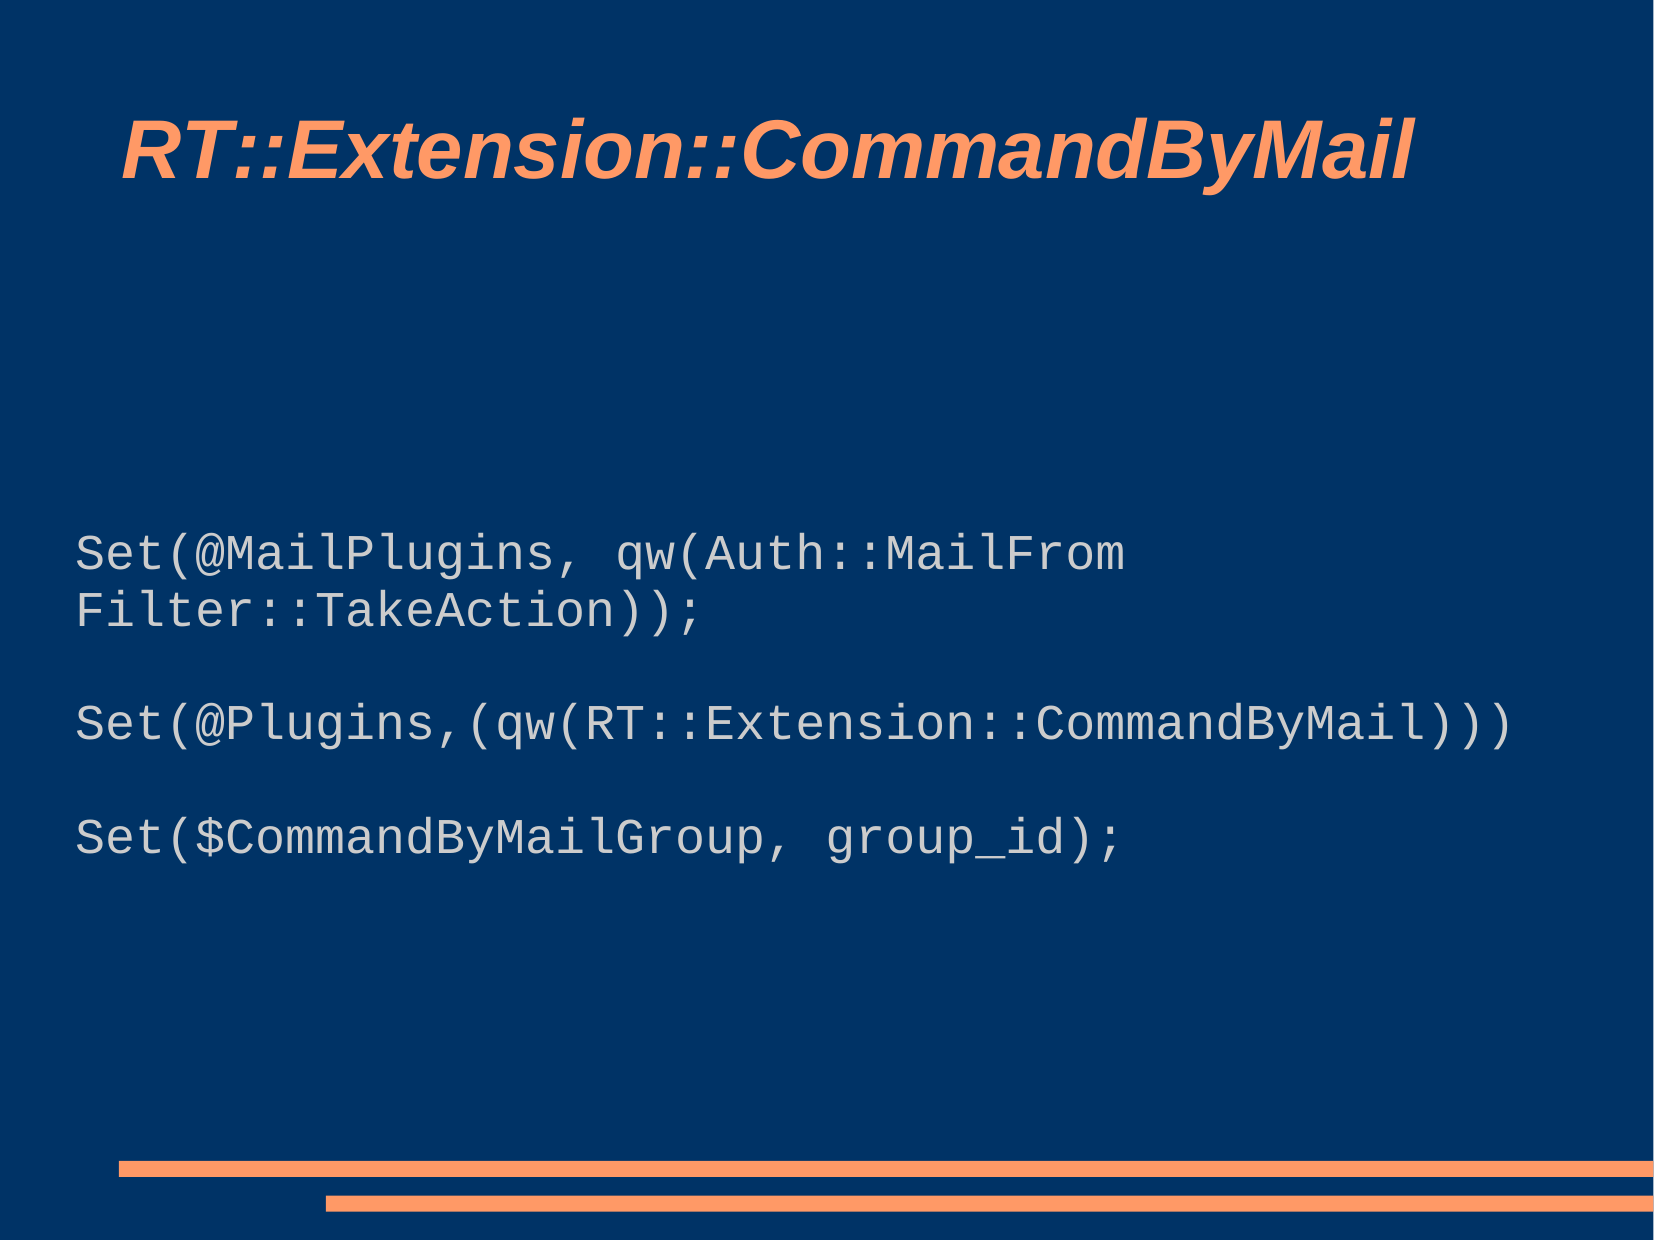

# RT::Extension::CommandByMail
Set(@MailPlugins, qw(Auth::MailFrom Filter::TakeAction));
Set(@Plugins,(qw(RT::Extension::CommandByMail)))
Set($CommandByMailGroup, group_id);